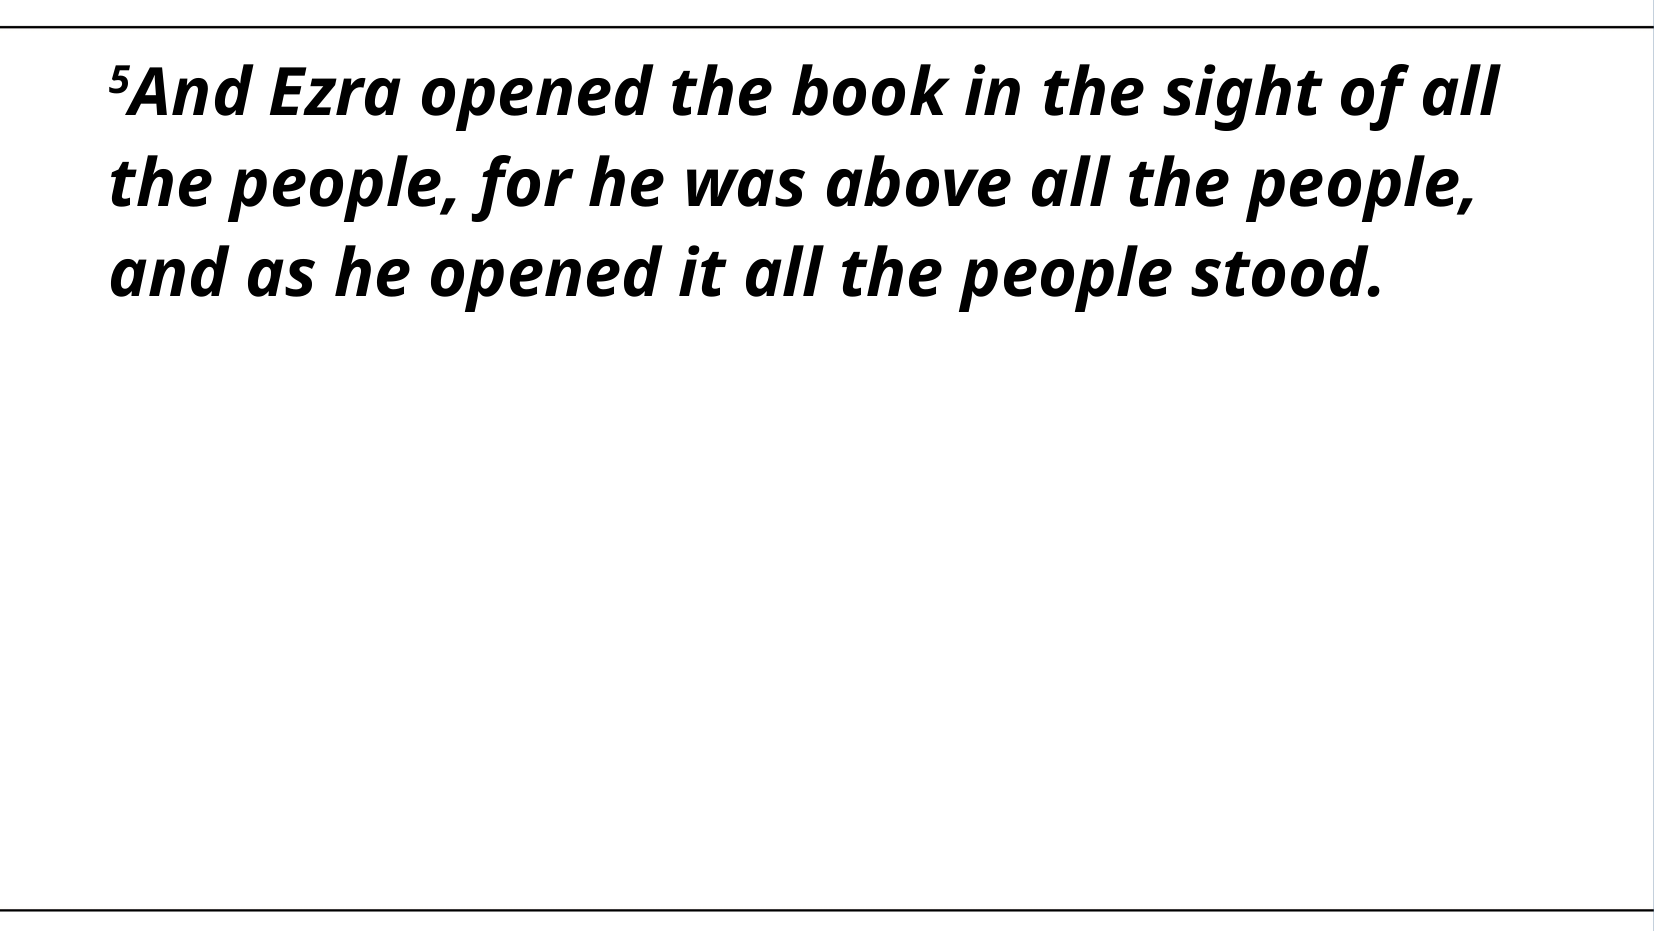

5And Ezra opened the book in the sight of all the people, for he was above all the people, and as he opened it all the people stood.